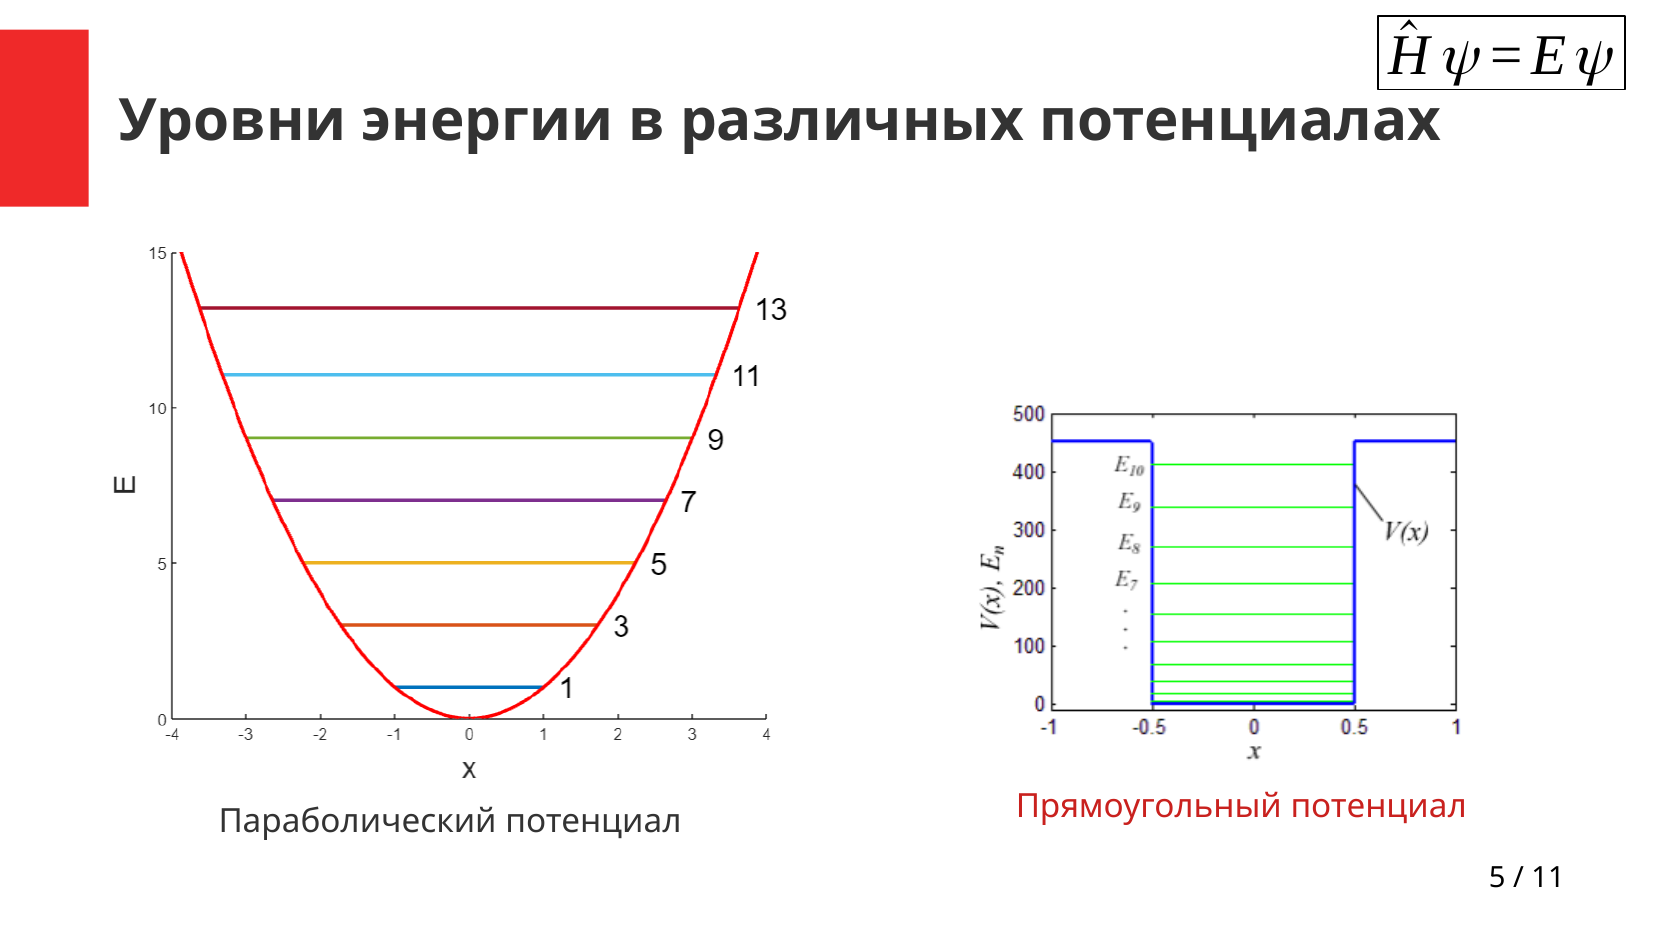

# Уровни энергии в различных потенциалах
Прямоугольный потенциал
Параболический потенциал
5